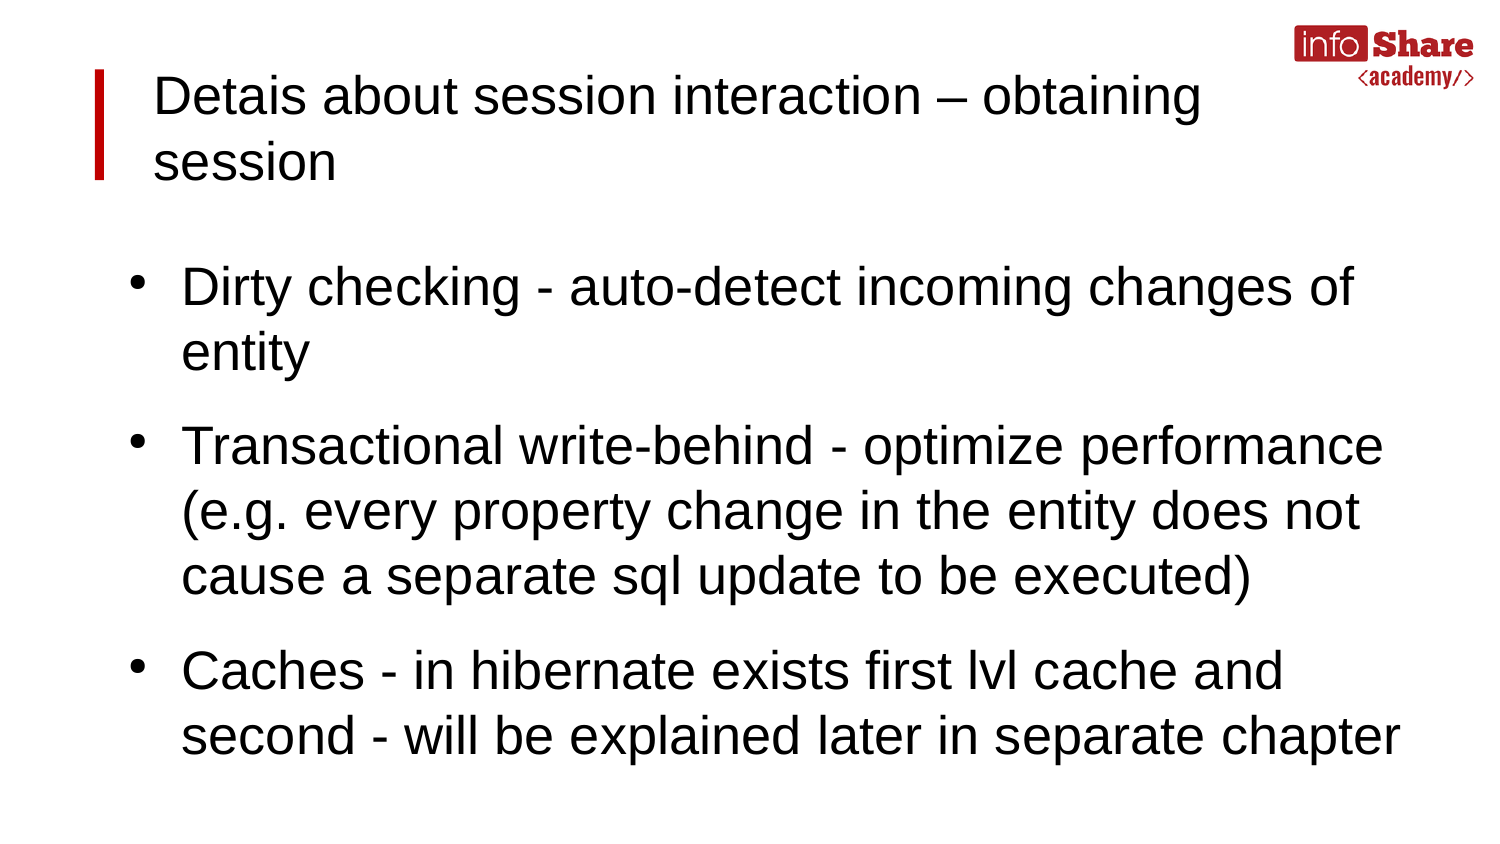

# Detais about session interaction – obtaining session
Dirty checking - auto-detect incoming changes of entity
Transactional write-behind - optimize performance (e.g. every property change in the entity does not cause a separate sql update to be executed)
Caches - in hibernate exists first lvl cache and second - will be explained later in separate chapter